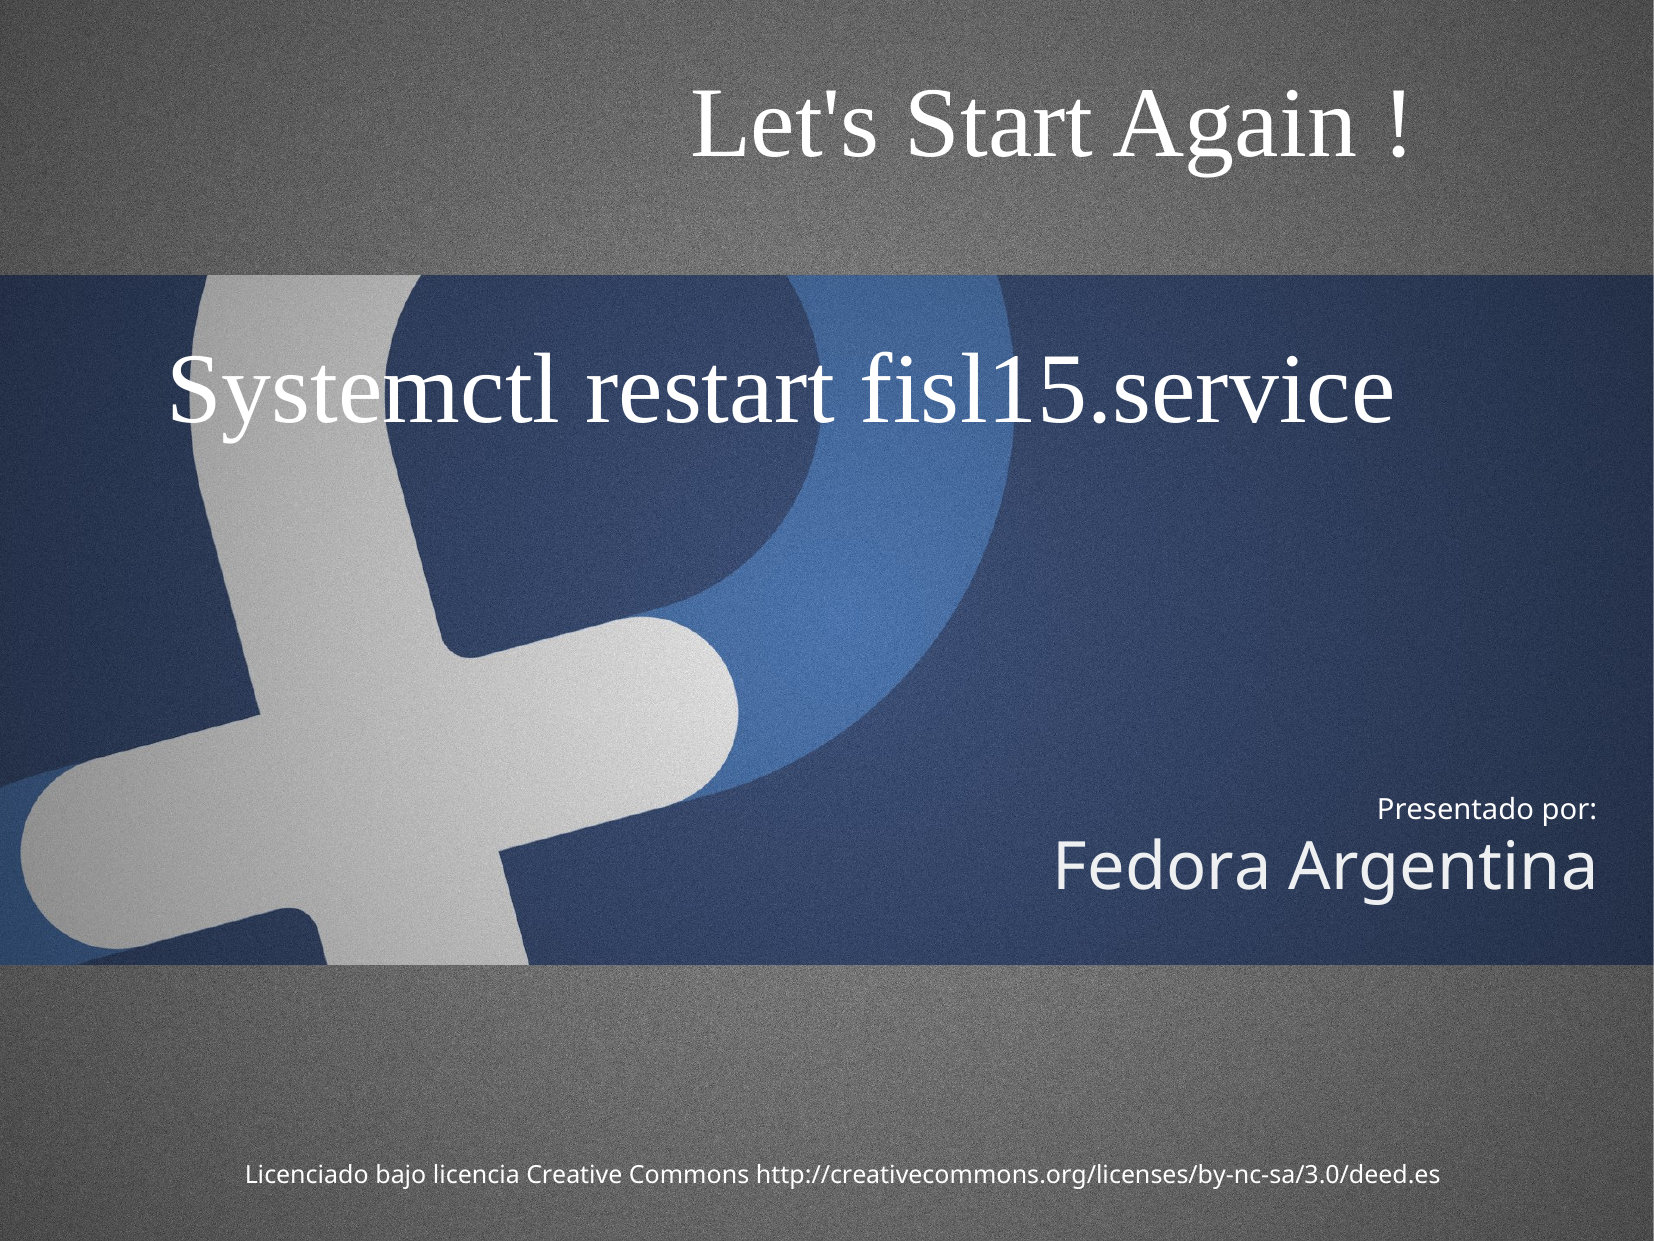

Let's Start Again !
# Systemctl restart fisl15.service
Presentado por:
Fedora Argentina
Licenciado bajo licencia Creative Commons http://creativecommons.org/licenses/by-nc-sa/3.0/deed.es